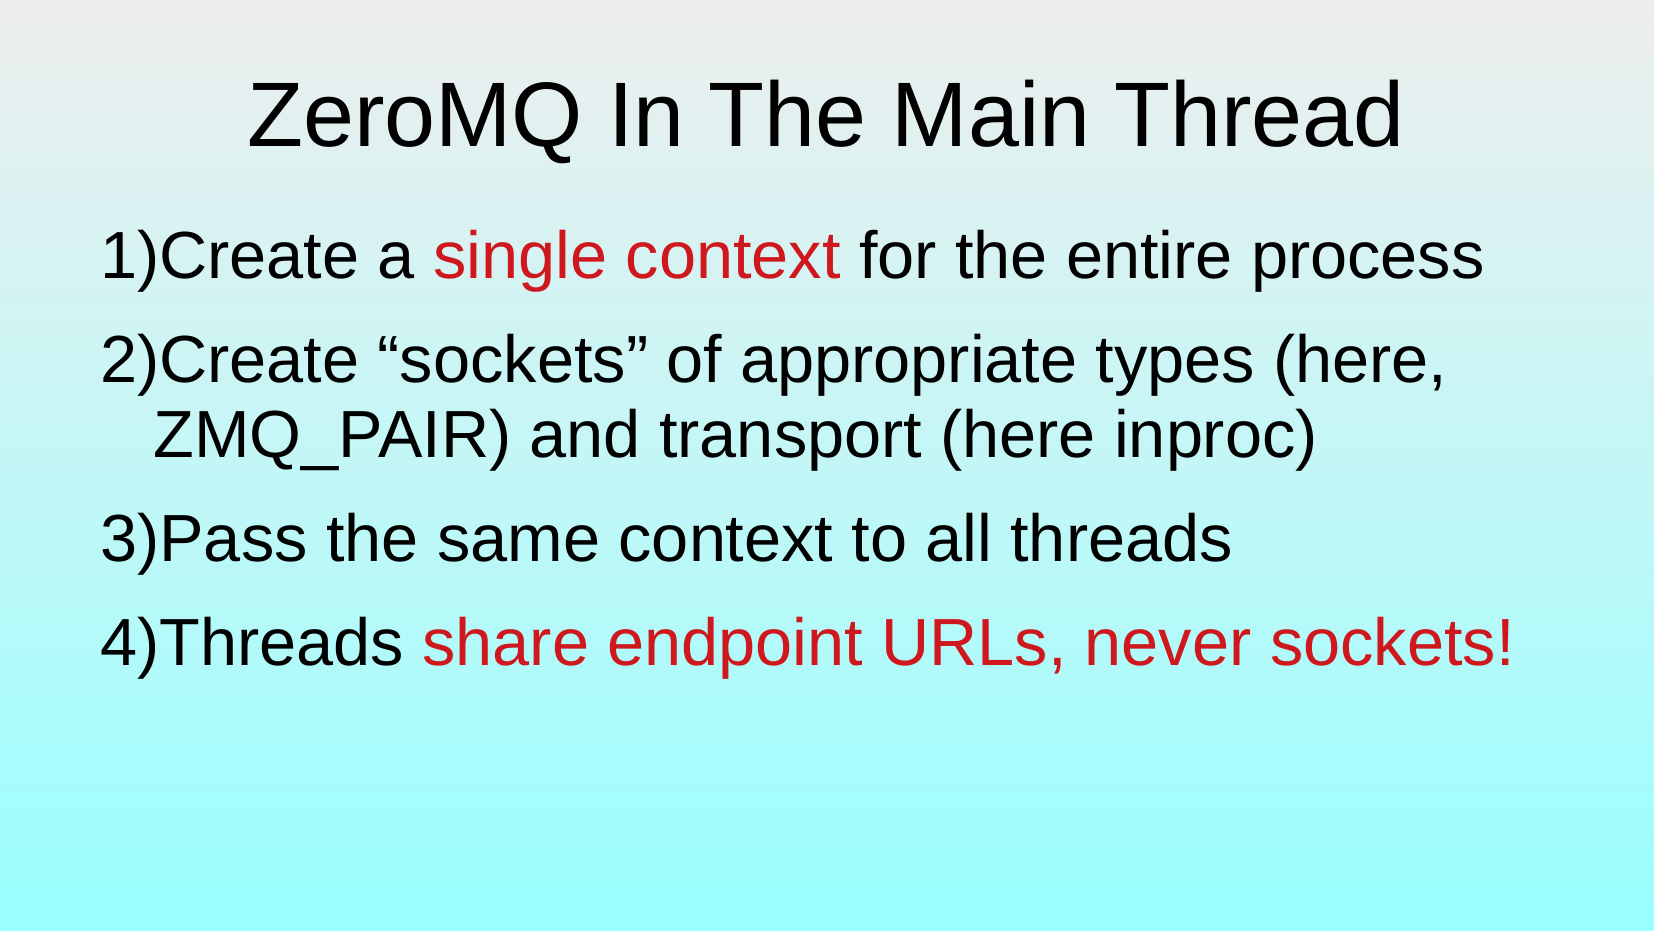

# ZeroMQ In The Main Thread
Create a single context for the entire process
Create “sockets” of appropriate types (here, ZMQ_PAIR) and transport (here inproc)
Pass the same context to all threads
Threads share endpoint URLs, never sockets!